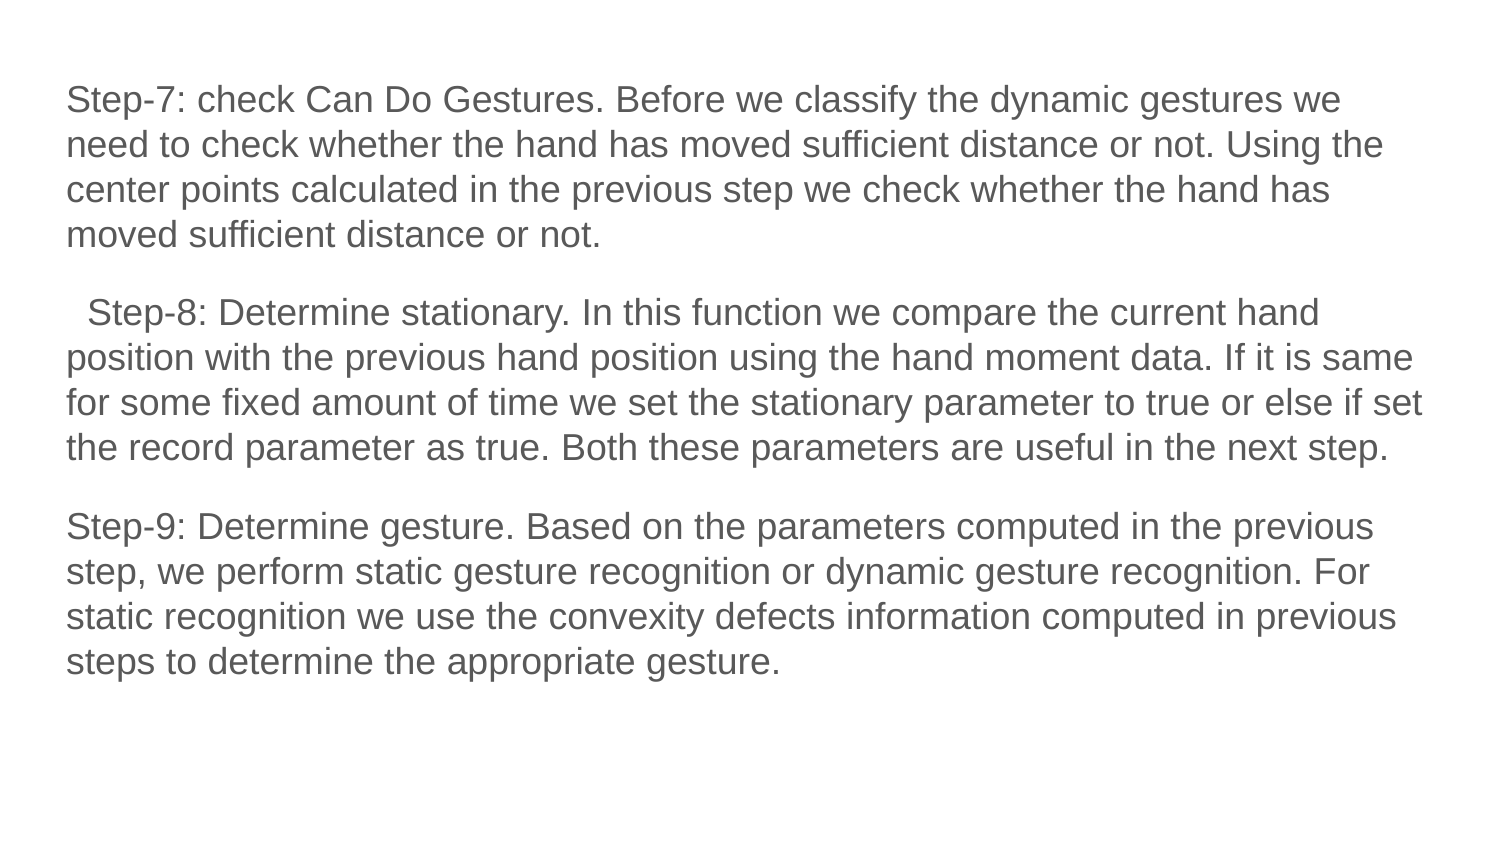

# Step-7: check Can Do Gestures. Before we classify the dynamic gestures we need to check whether the hand has moved sufficient distance or not. Using the center points calculated in the previous step we check whether the hand has moved sufficient distance or not.
 Step-8: Determine stationary. In this function we compare the current hand position with the previous hand position using the hand moment data. If it is same for some fixed amount of time we set the stationary parameter to true or else if set the record parameter as true. Both these parameters are useful in the next step.
Step-9: Determine gesture. Based on the parameters computed in the previous step, we perform static gesture recognition or dynamic gesture recognition. For static recognition we use the convexity defects information computed in previous steps to determine the appropriate gesture.